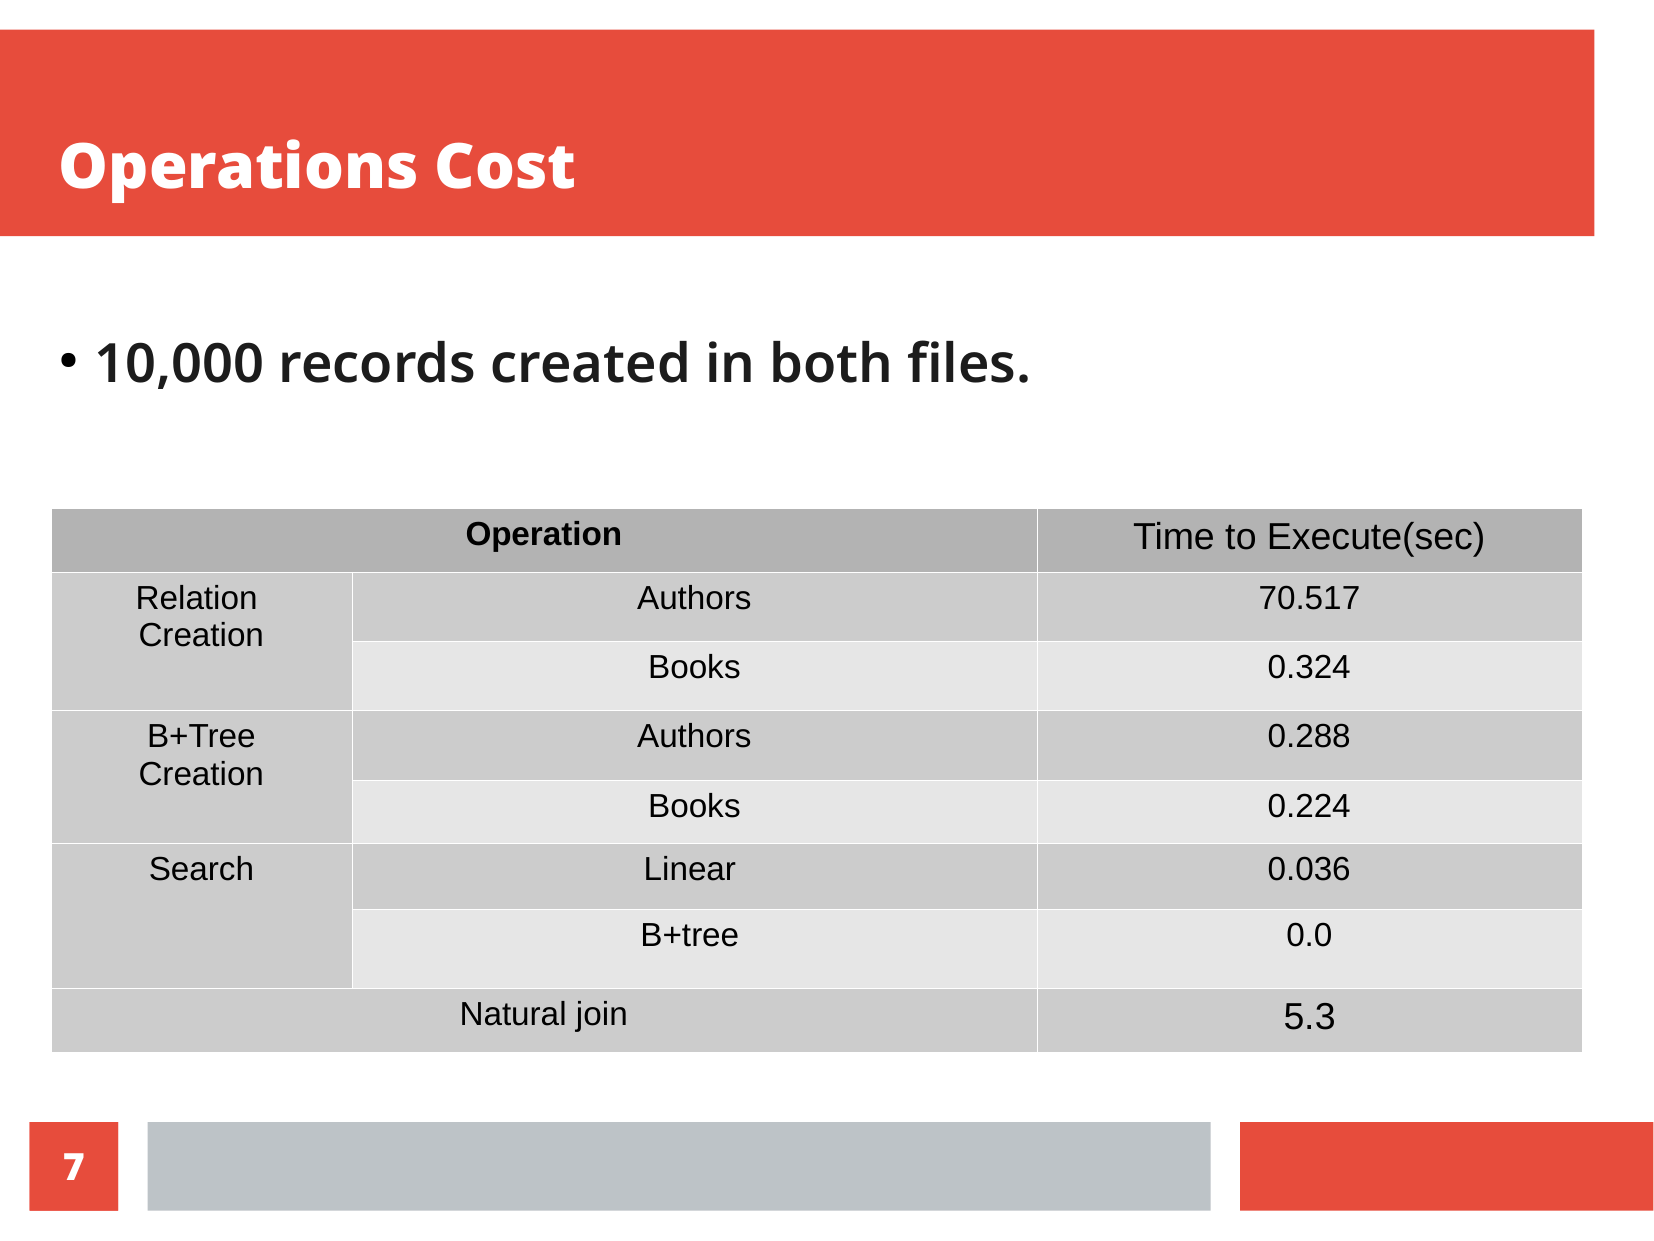

# Operations Cost
10,000 records created in both files.
| Operation | | Time to Execute(sec) |
| --- | --- | --- |
| Relation Creation | Authors | 70.517 |
| | Books | 0.324 |
| B+Tree Creation | Authors | 0.288 |
| | Books | 0.224 |
| Search | Linear | 0.036 |
| | B+tree | 0.0 |
| Natural join | | 5.3 |
7